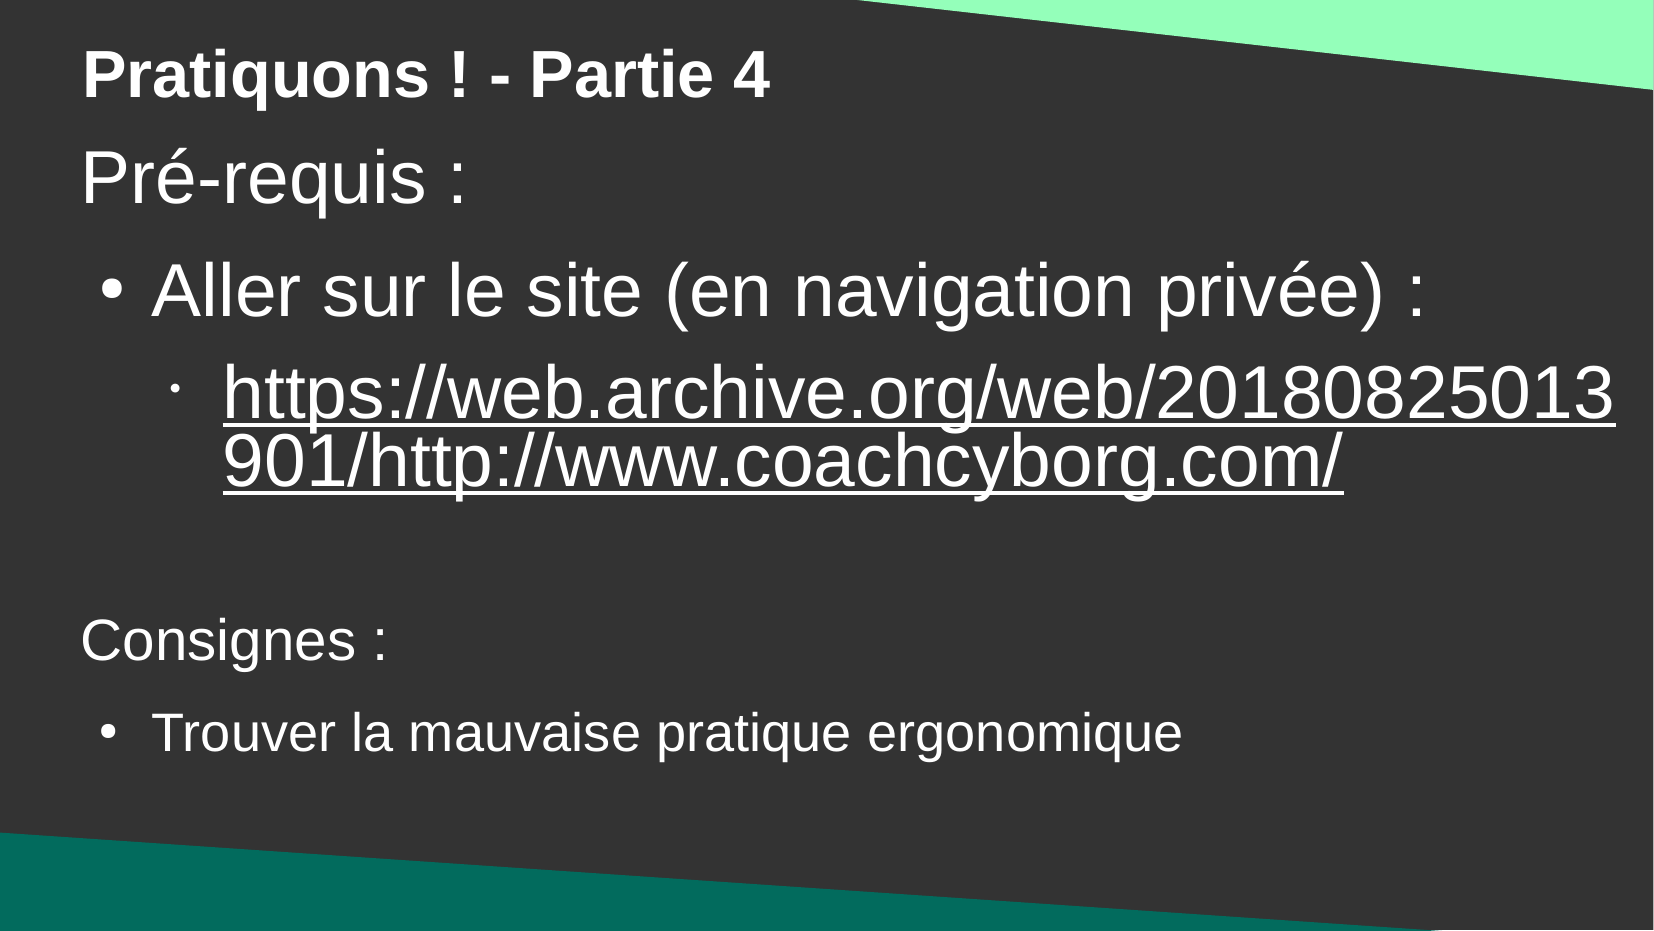

# Pratiquons ! - Partie 4
Pré-requis :
Aller sur le site (en navigation privée) :
https://web.archive.org/web/20180825013901/http://www.coachcyborg.com/
Consignes :
Trouver la mauvaise pratique ergonomique